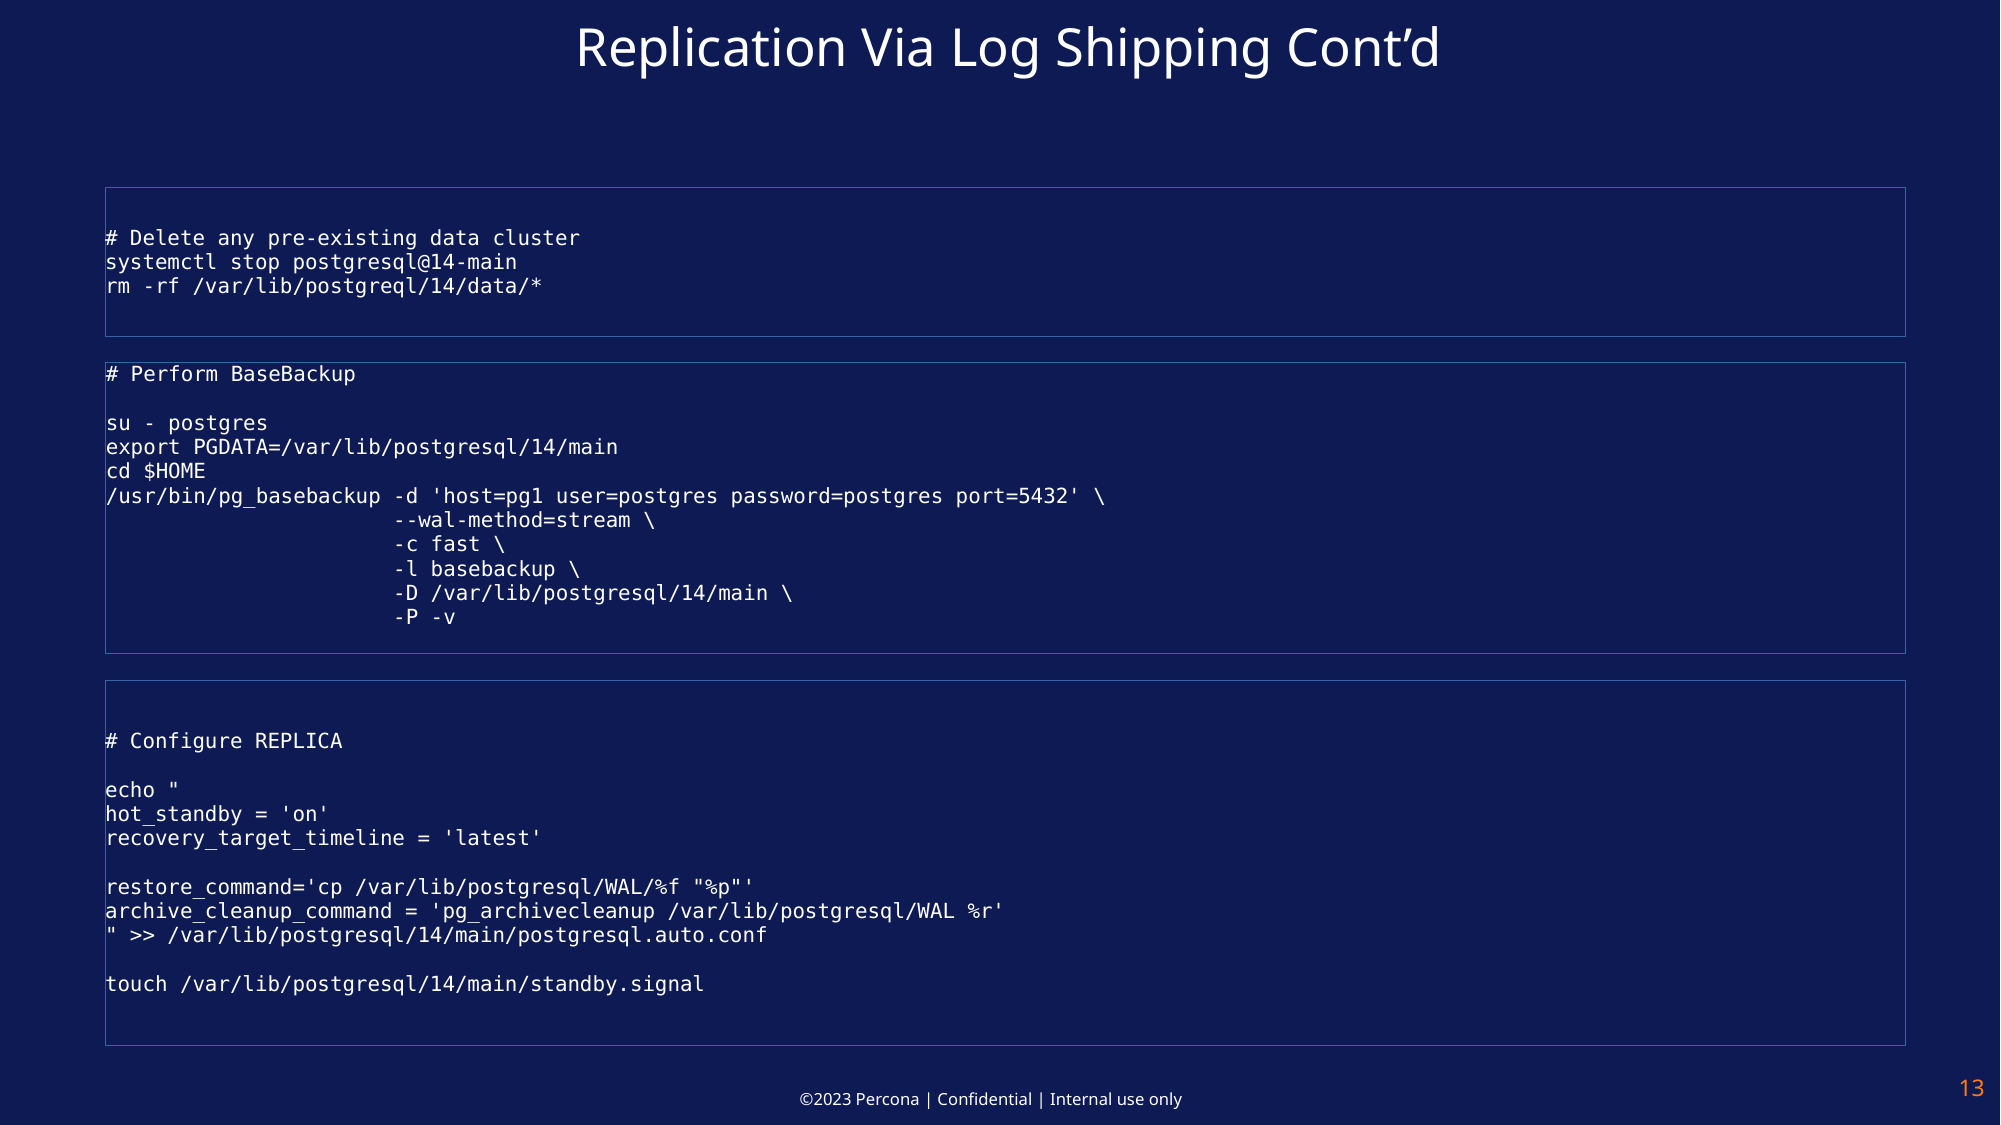

Replication Via Log Shipping Cont’d
# # Delete any pre-existing data cluster systemctl stop postgresql@14-main rm -rf /var/lib/postgreql/14/data/*
# Perform BaseBackup su - postgres export PGDATA=/var/lib/postgresql/14/main cd $HOME /usr/bin/pg_basebackup -d 'host=pg1 user=postgres password=postgres port=5432' \ --wal-method=stream \ -c fast \ -l basebackup \ -D /var/lib/postgresql/14/main \ -P -v
# Configure REPLICA echo " hot_standby = 'on' recovery_target_timeline = 'latest' restore_command='cp /var/lib/postgresql/WAL/%f "%p"' archive_cleanup_command = 'pg_archivecleanup /var/lib/postgresql/WAL %r' " >> /var/lib/postgresql/14/main/postgresql.auto.conf touch /var/lib/postgresql/14/main/standby.signal